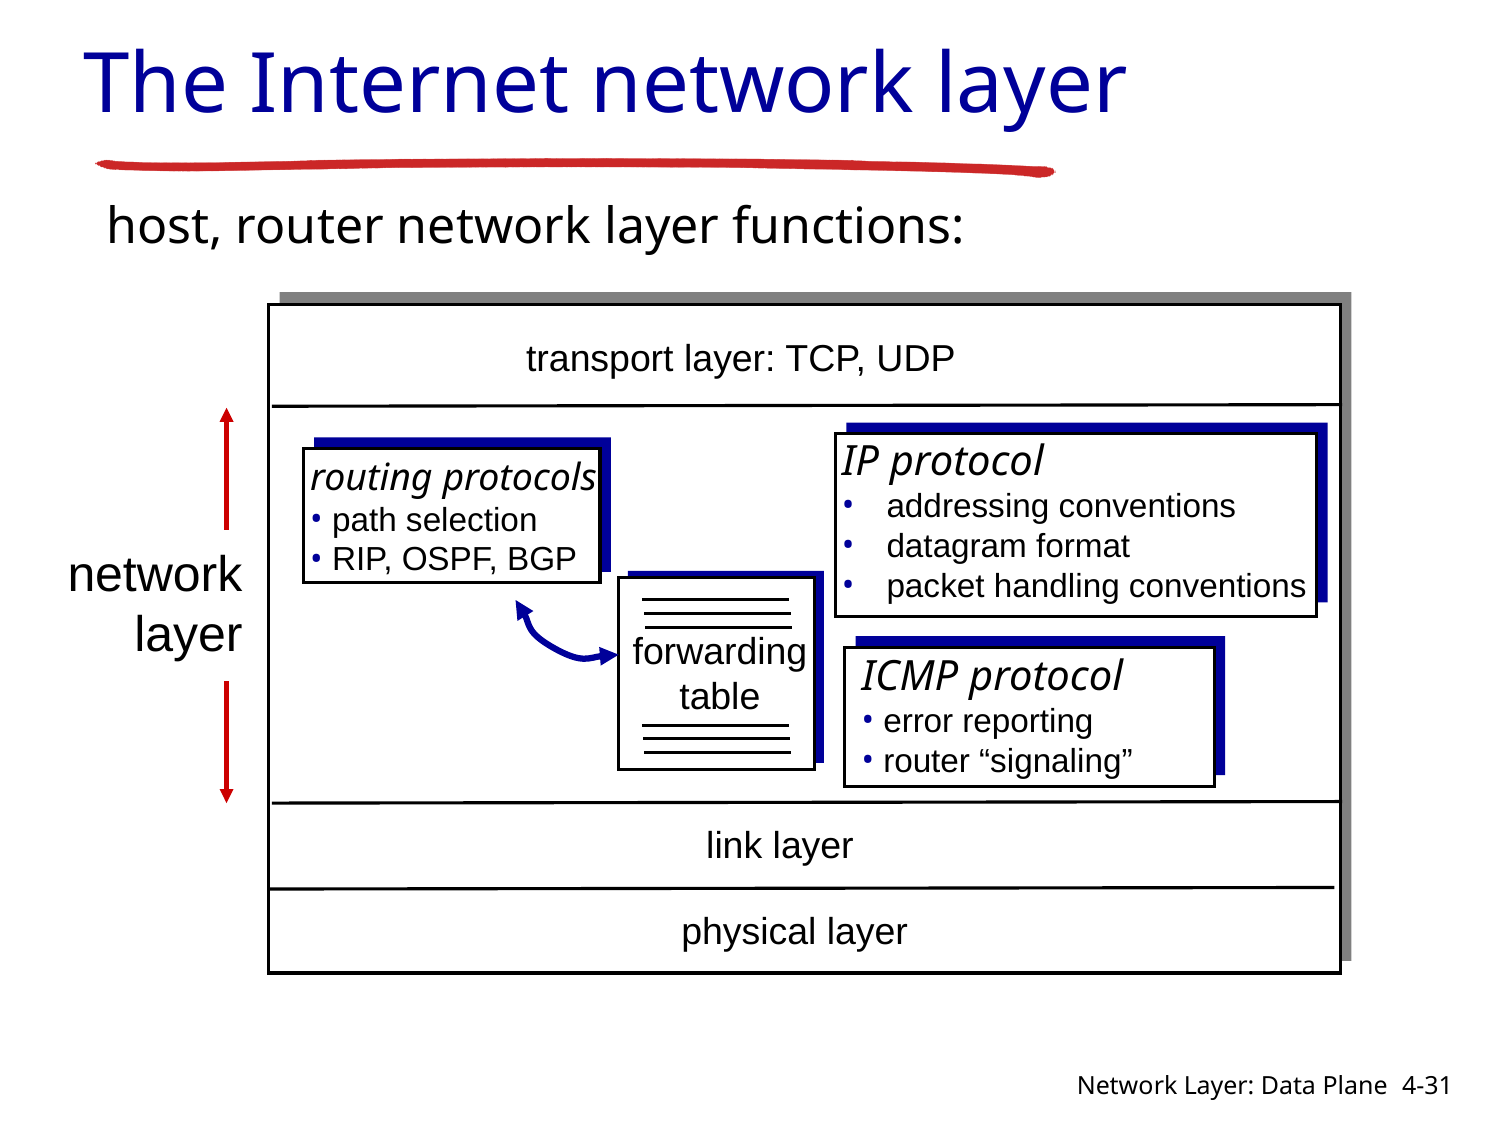

# The Internet network layer
host, router network layer functions:
transport layer: TCP, UDP
IP protocol
 addressing conventions
 datagram format
 packet handling conventions
routing protocols
 path selection
 RIP, OSPF, BGP
network
layer
forwarding
table
ICMP protocol
 error reporting
 router “signaling”
link layer
physical layer
Network Layer: Data Plane